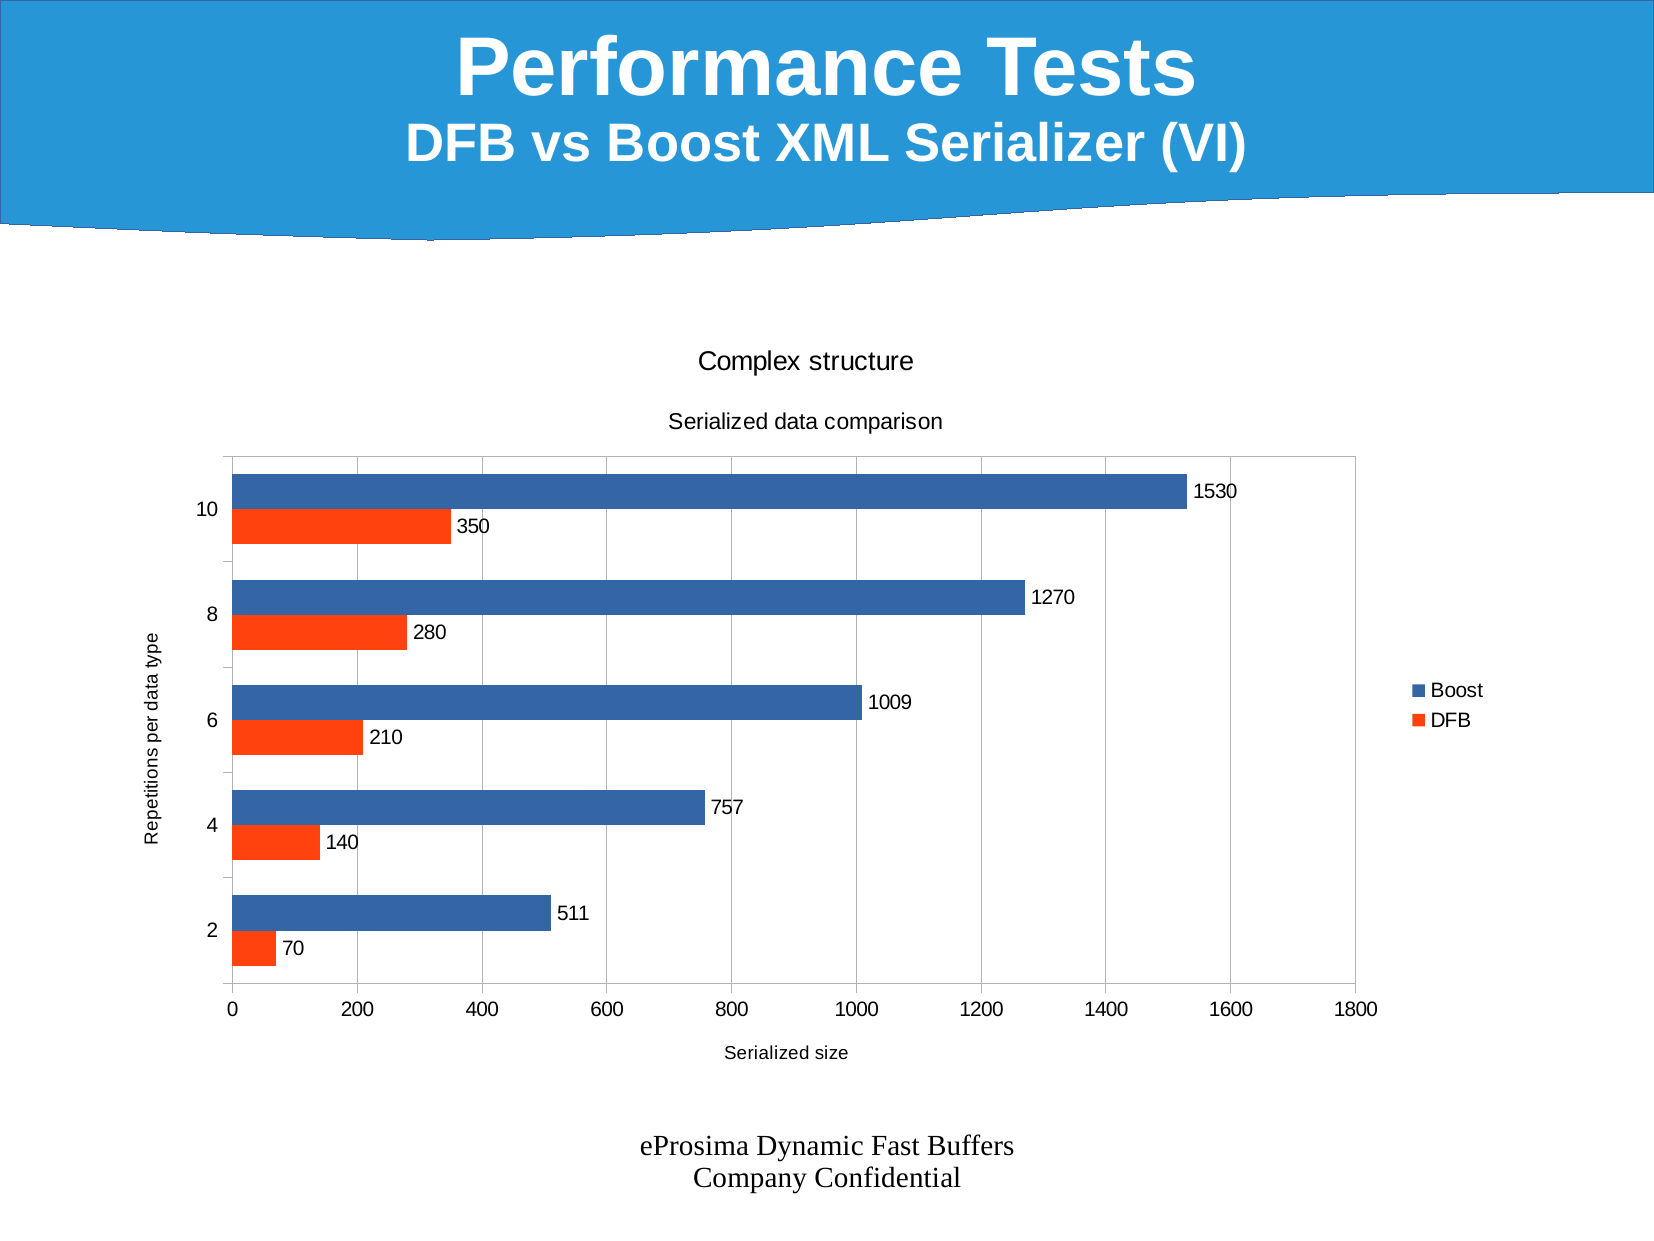

Performance Tests
DFB vs Boost XML Serializer (VI)
### Chart: Complex structure
Serialized data comparison
| Category | DFB | Boost |
|---|---|---|
| 2 | 70.0 | 511.0 |
| 4 | 140.0 | 757.0 |
| 6 | 210.0 | 1009.0 |
| 8 | 280.0 | 1270.0 |
| 10 | 350.0 | 1530.0 |eProsima Dynamic Fast Buffers